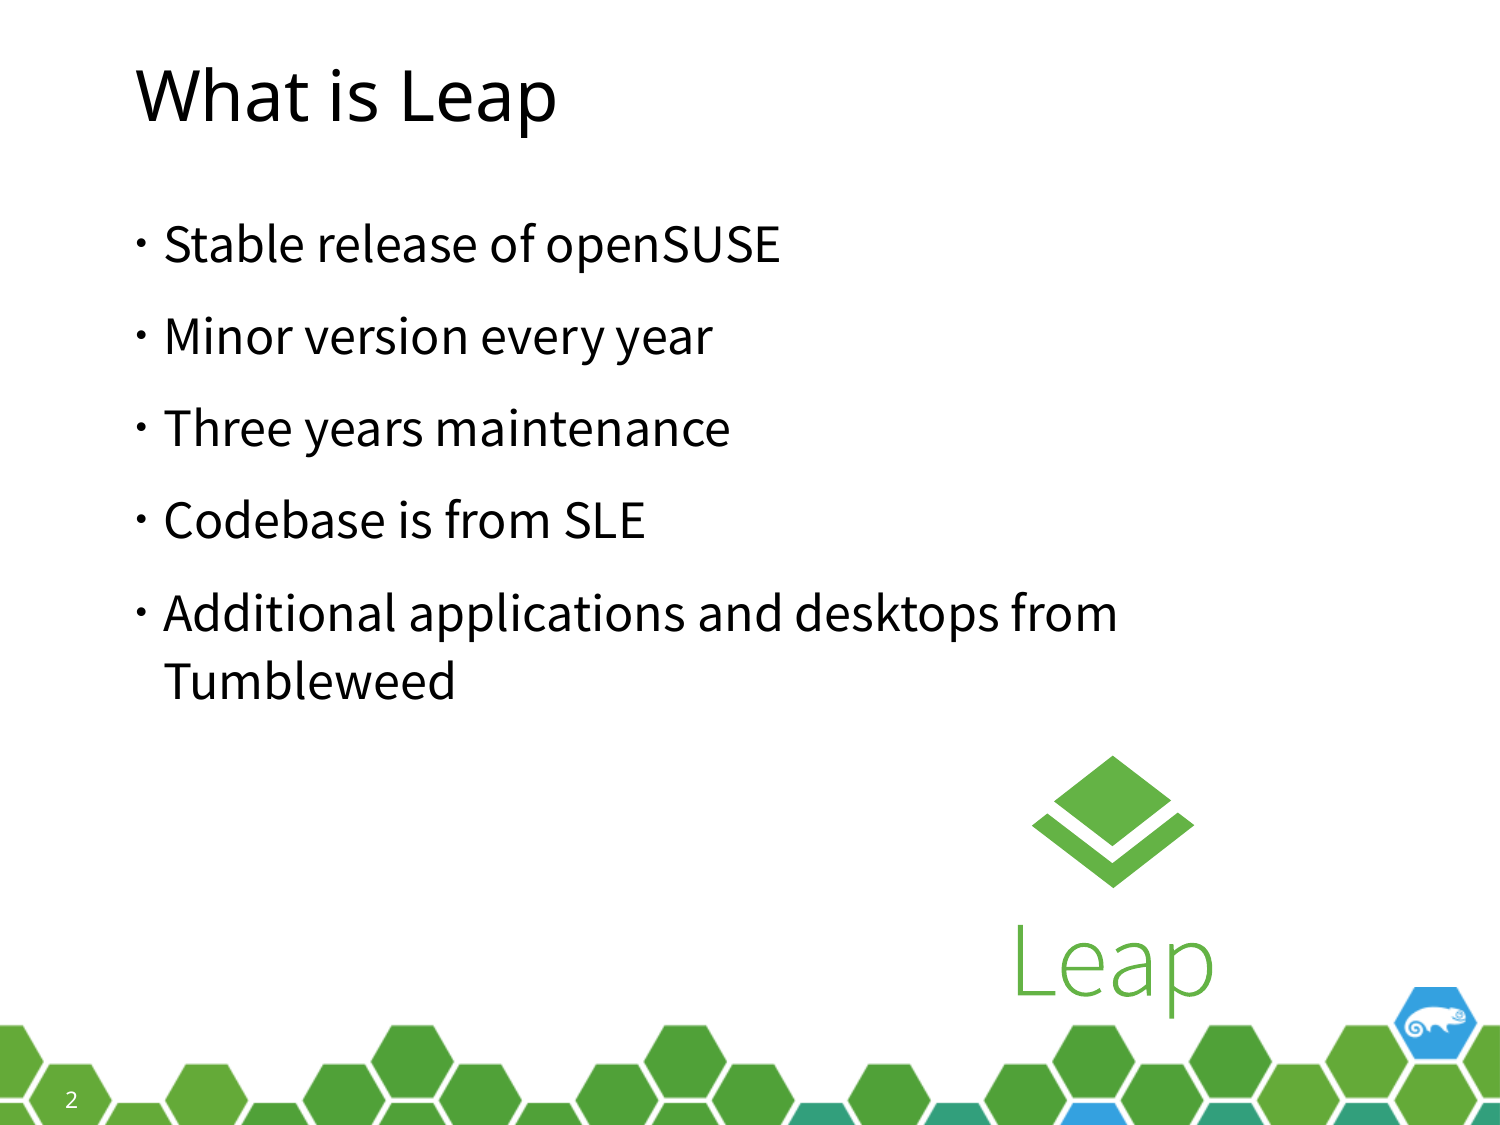

# What is Leap
Stable release of openSUSE
Minor version every year
Three years maintenance
Codebase is from SLE
Additional applications and desktops from Tumbleweed